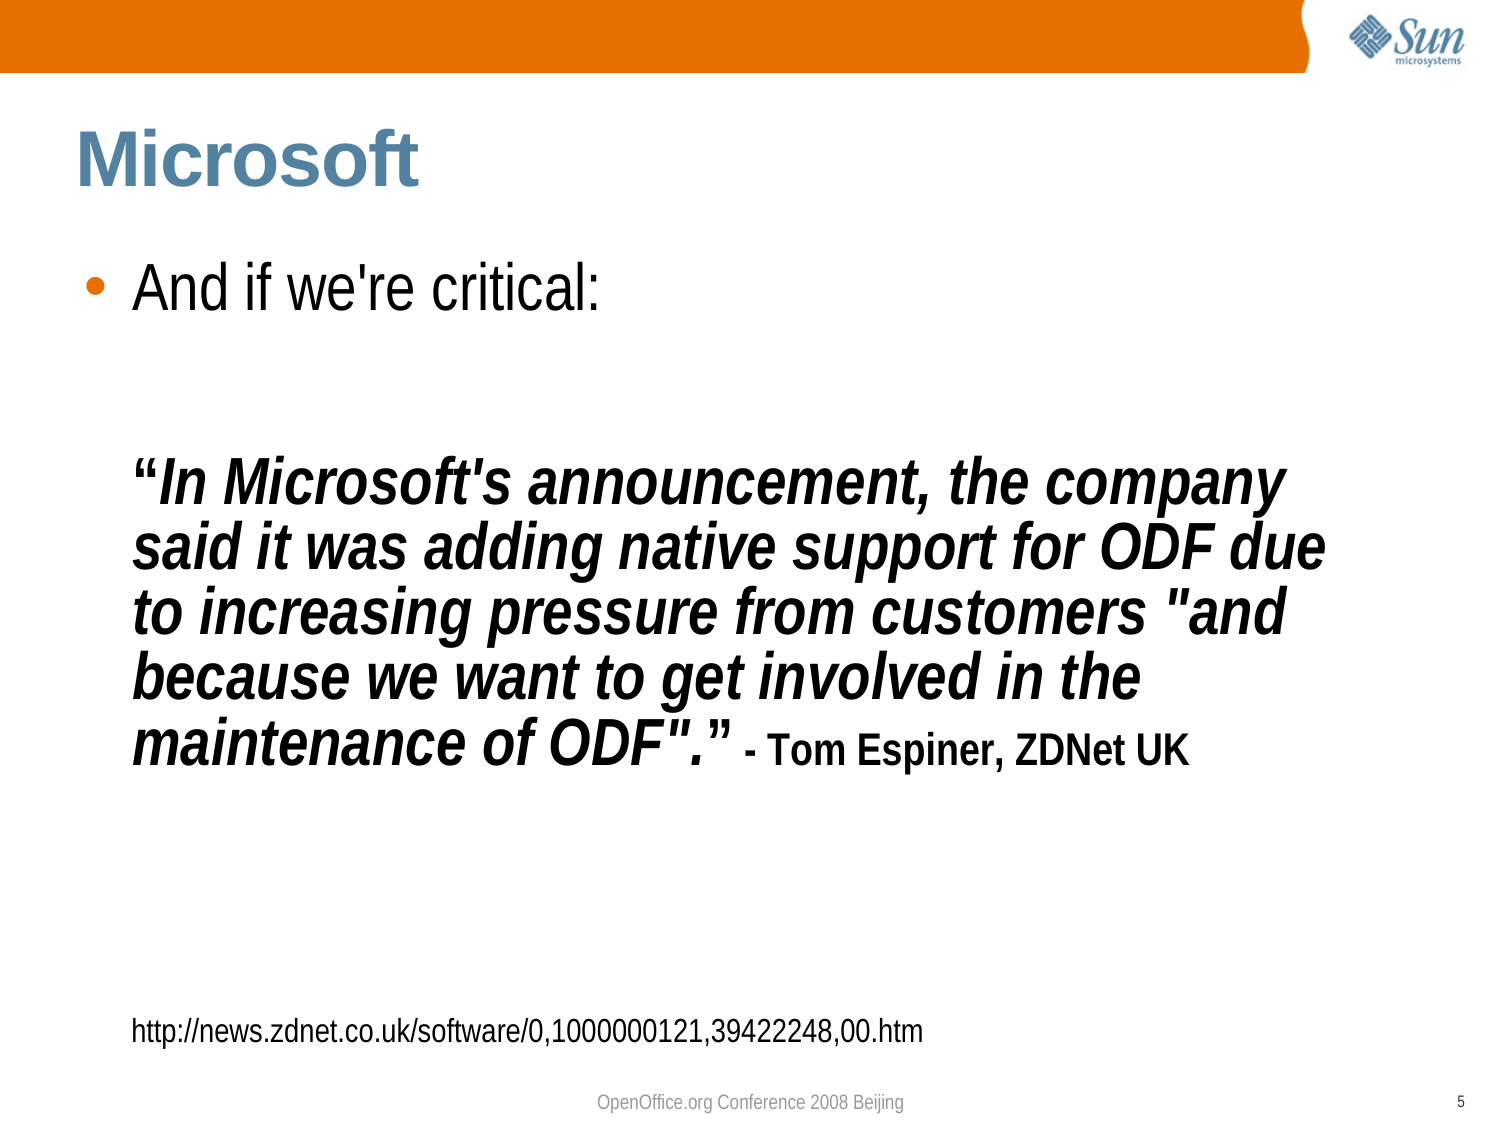

# Microsoft
And if we're critical:
“In Microsoft's announcement, the company said it was adding native support for ODF due to increasing pressure from customers "and because we want to get involved in the maintenance of ODF".” - Tom Espiner, ZDNet UK
http://news.zdnet.co.uk/software/0,1000000121,39422248,00.htm